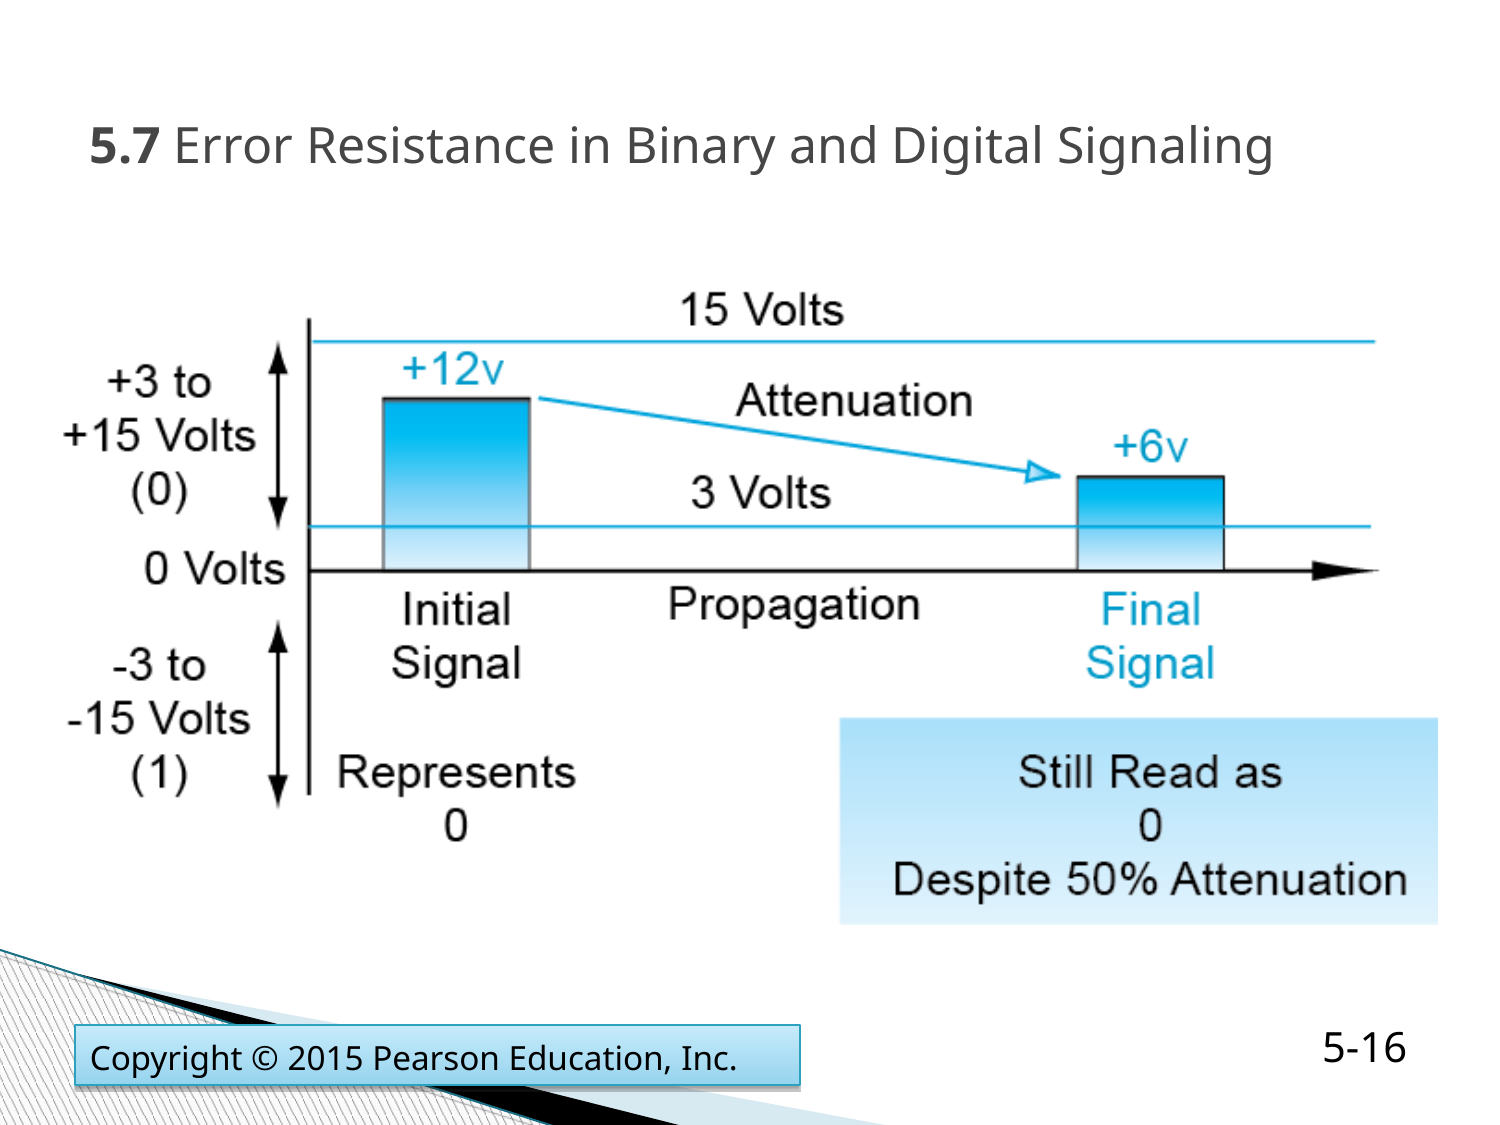

# 5.7 Error Resistance in Binary and Digital Signaling
Copyright © 2015 Pearson Education, Inc.